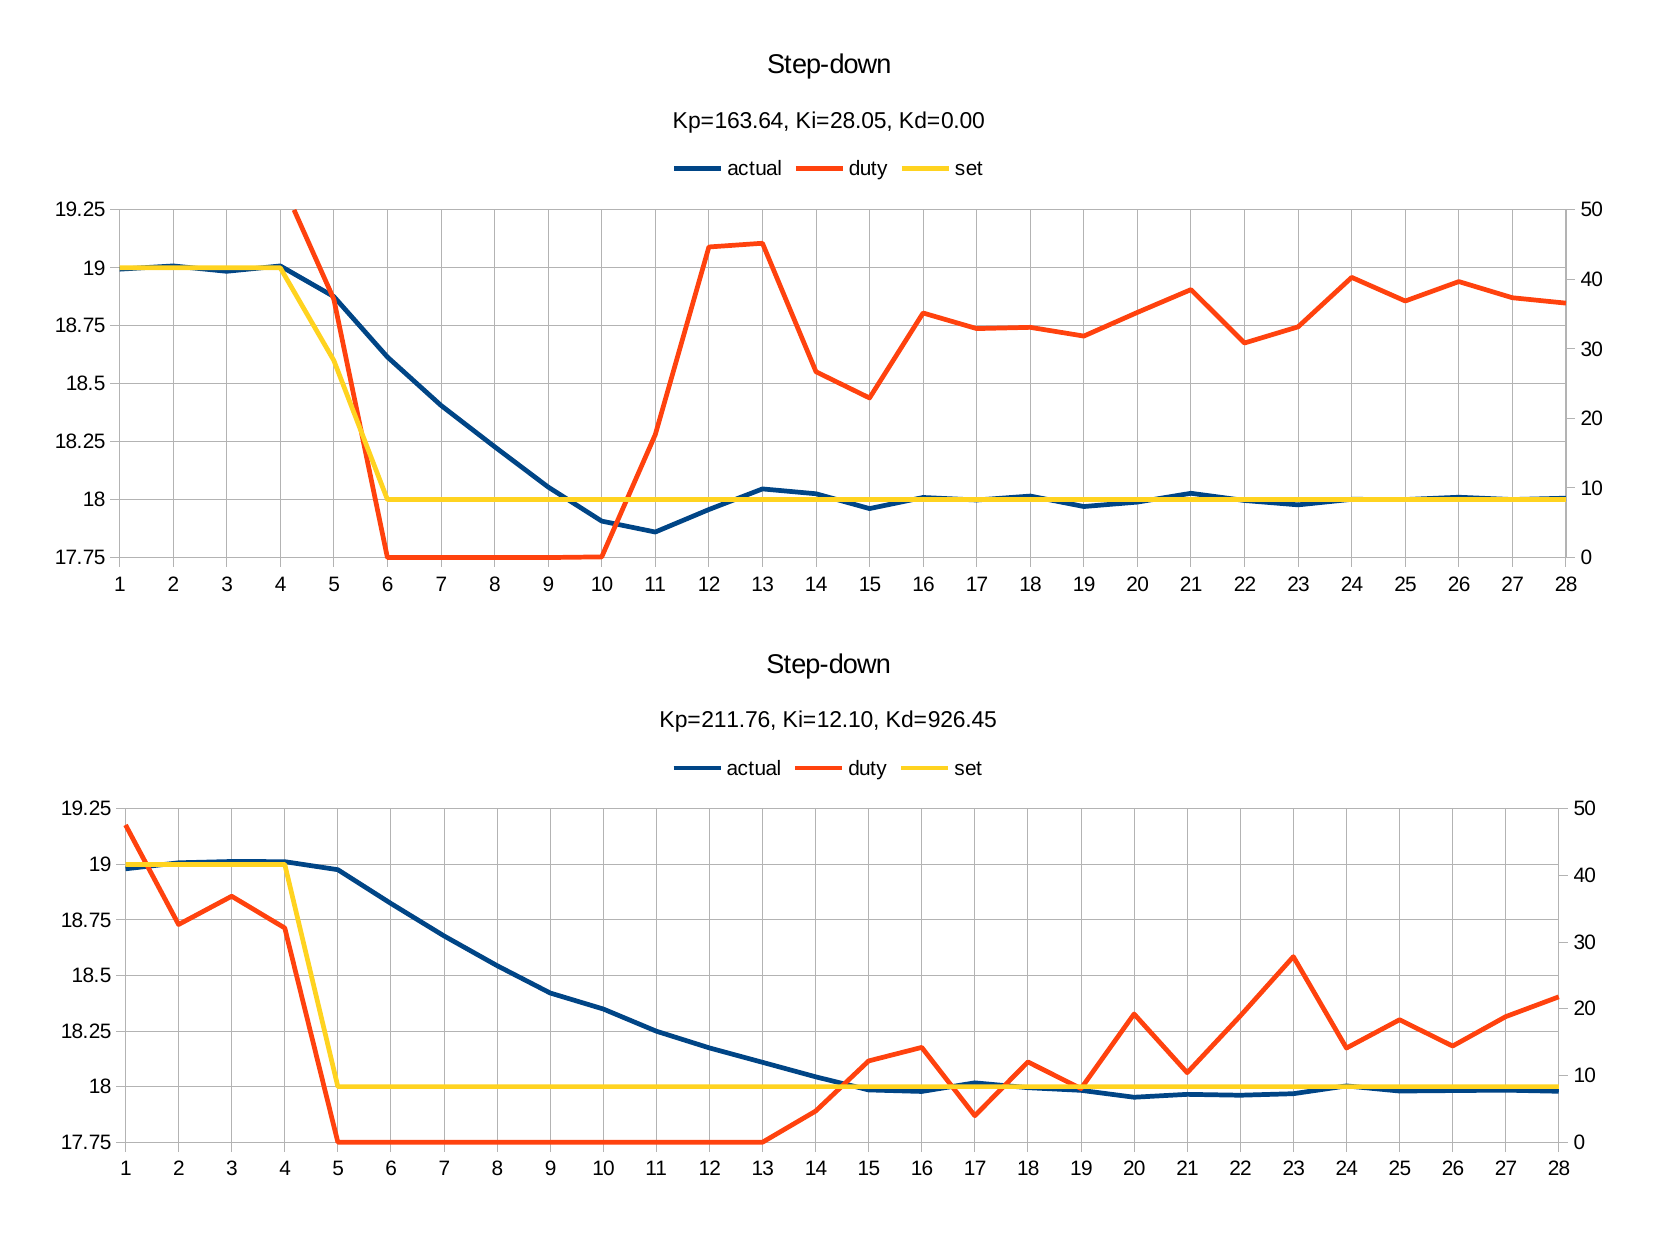

### Chart: Step-down
Kp=163.64, Ki=28.05, Kd=0.00
| Category | actual | set | duty |
|---|---|---|---|
| 1 | 18.994 | 19.0 | 53.47 |
| 2 | 19.008 | 19.0 | 50.86 |
| 3 | 18.985 | 19.0 | 54.45 |
| 4 | 19.008 | 19.0 | 54.45 |
| 5 | 18.876 | 18.6 | 37.15 |
| 6 | 18.615 | 18.0 | 0.0 |
| 7 | 18.406 | 18.0 | 0.0 |
| 8 | 18.228 | 18.0 | 0.0 |
| 9 | 18.054 | 18.0 | 0.0 |
| 10 | 17.907 | 18.0 | 0.09 |
| 11 | 17.86 | 18.0 | 17.67 |
| 12 | 17.957 | 18.0 | 44.66 |
| 13 | 18.046 | 18.0 | 45.2 |
| 14 | 18.025 | 18.0 | 26.71 |
| 15 | 17.961 | 18.0 | 22.94 |
| 16 | 18.009 | 18.0 | 35.17 |
| 17 | 17.998 | 18.0 | 32.92 |
| 18 | 18.015 | 18.0 | 33.1 |
| 19 | 17.97 | 18.0 | 31.84 |
| 20 | 17.989 | 18.0 | 35.25 |
| 21 | 18.027 | 18.0 | 38.53 |
| 22 | 17.996 | 18.0 | 30.85 |
| 23 | 17.977 | 18.0 | 33.17 |
| 24 | 18.001 | 18.0 | 40.29 |
| 25 | 18.0 | 18.0 | 36.89 |
| 26 | 18.01 | 18.0 | 39.69 |
| 27 | 18.0 | 18.0 | 37.36 |
| 28 | 18.006 | 18.0 | 36.59 |
### Chart: Step-down
Kp=211.76, Ki=12.10, Kd=926.45
| Category | actual | set | duty |
|---|---|---|---|
| 1 | 18.98 | 19.0 | 47.58 |
| 2 | 19.007 | 19.0 | 32.64 |
| 3 | 19.013 | 19.0 | 36.89 |
| 4 | 19.012 | 19.0 | 32.12 |
| 5 | 18.976 | 18.0 | 0.0 |
| 6 | 18.824 | 18.0 | 0.0 |
| 7 | 18.678 | 18.0 | 0.0 |
| 8 | 18.544 | 18.0 | 0.0 |
| 9 | 18.421 | 18.0 | 0.0 |
| 10 | 18.349 | 18.0 | 0.0 |
| 11 | 18.249 | 18.0 | 0.0 |
| 12 | 18.174 | 18.0 | 0.0 |
| 13 | 18.109 | 18.0 | 0.0 |
| 14 | 18.044 | 18.0 | 4.66 |
| 15 | 17.985 | 18.0 | 12.18 |
| 16 | 17.978 | 18.0 | 14.21 |
| 17 | 18.017 | 18.0 | 3.96 |
| 18 | 17.995 | 18.0 | 12.03 |
| 19 | 17.983 | 18.0 | 8.04 |
| 20 | 17.952 | 18.0 | 19.22 |
| 21 | 17.965 | 18.0 | 10.42 |
| 22 | 17.961 | 18.0 | 18.93 |
| 23 | 17.968 | 18.0 | 27.82 |
| 24 | 18.003 | 18.0 | 14.11 |
| 25 | 17.98 | 18.0 | 18.35 |
| 26 | 17.982 | 18.0 | 14.41 |
| 27 | 17.984 | 18.0 | 18.82 |
| 28 | 17.979 | 18.0 | 21.79 |